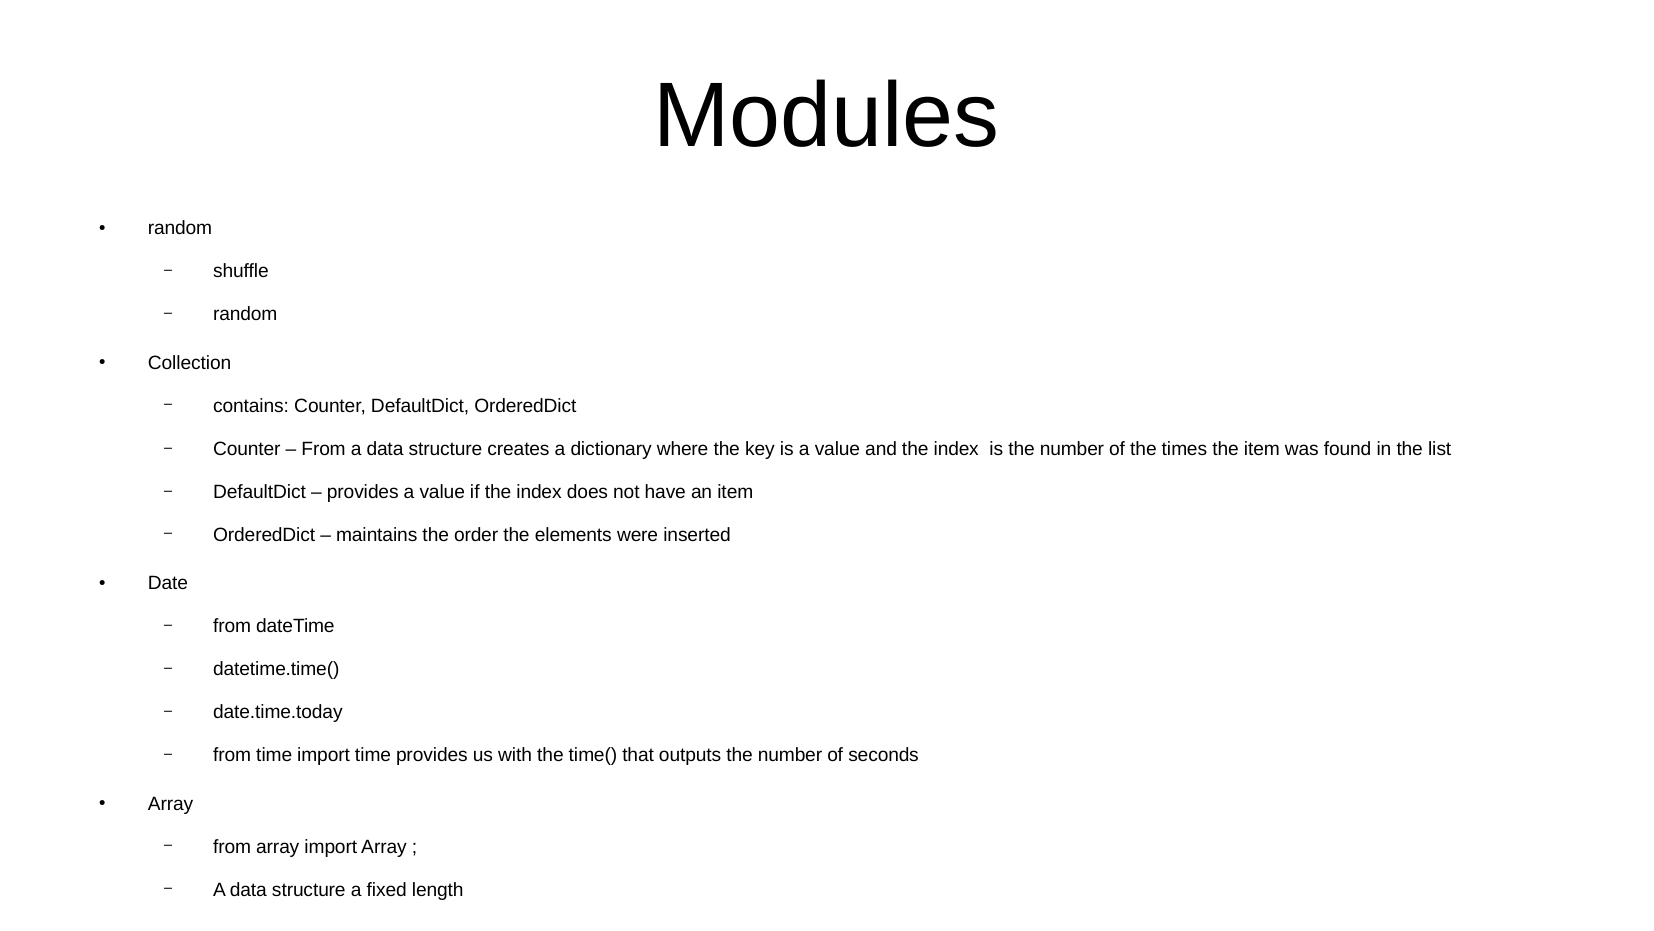

# Modules
random
shuffle
random
Collection
contains: Counter, DefaultDict, OrderedDict
Counter – From a data structure creates a dictionary where the key is a value and the index is the number of the times the item was found in the list
DefaultDict – provides a value if the index does not have an item
OrderedDict – maintains the order the elements were inserted
Date
from dateTime
datetime.time()
date.time.today
from time import time provides us with the time() that outputs the number of seconds
Array
from array import Array ;
A data structure a fixed length